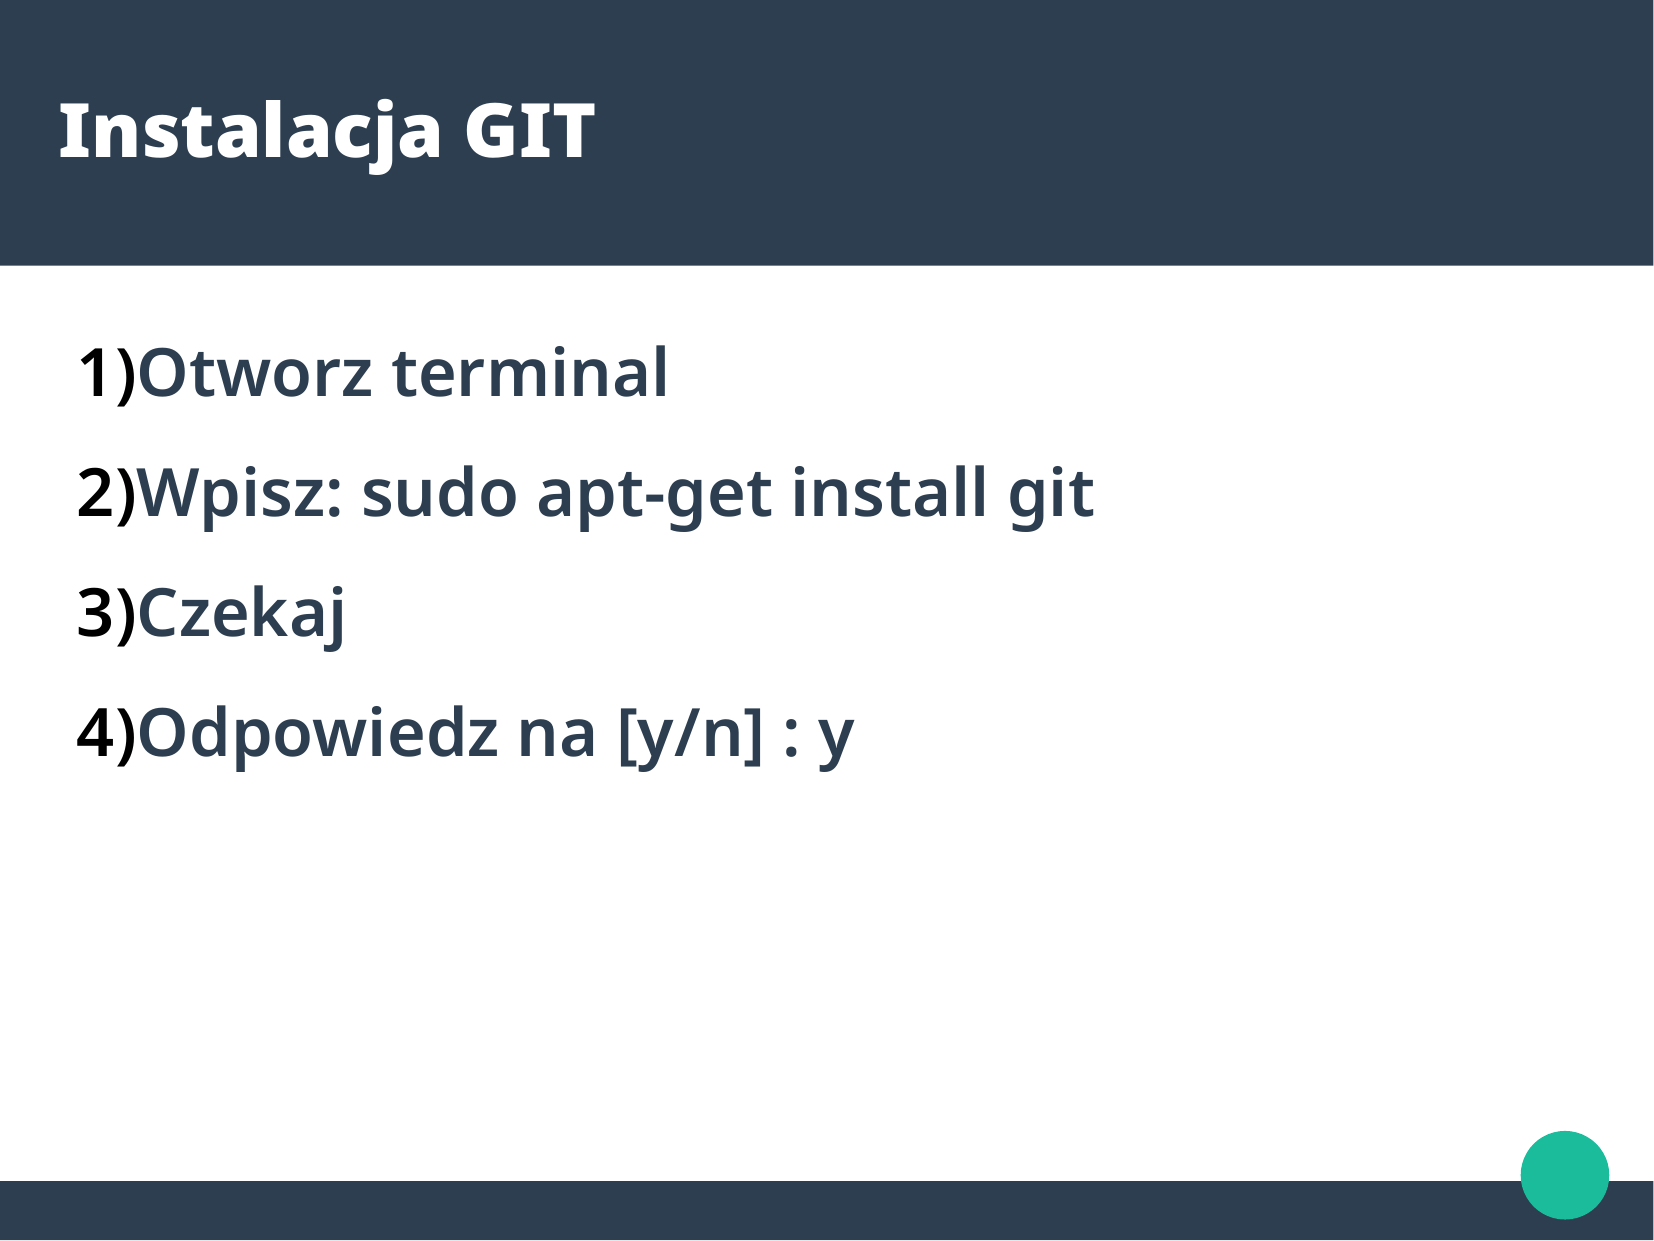

# Instalacja GIT
Otworz terminal
Wpisz: sudo apt-get install git
Czekaj
Odpowiedz na [y/n] : y